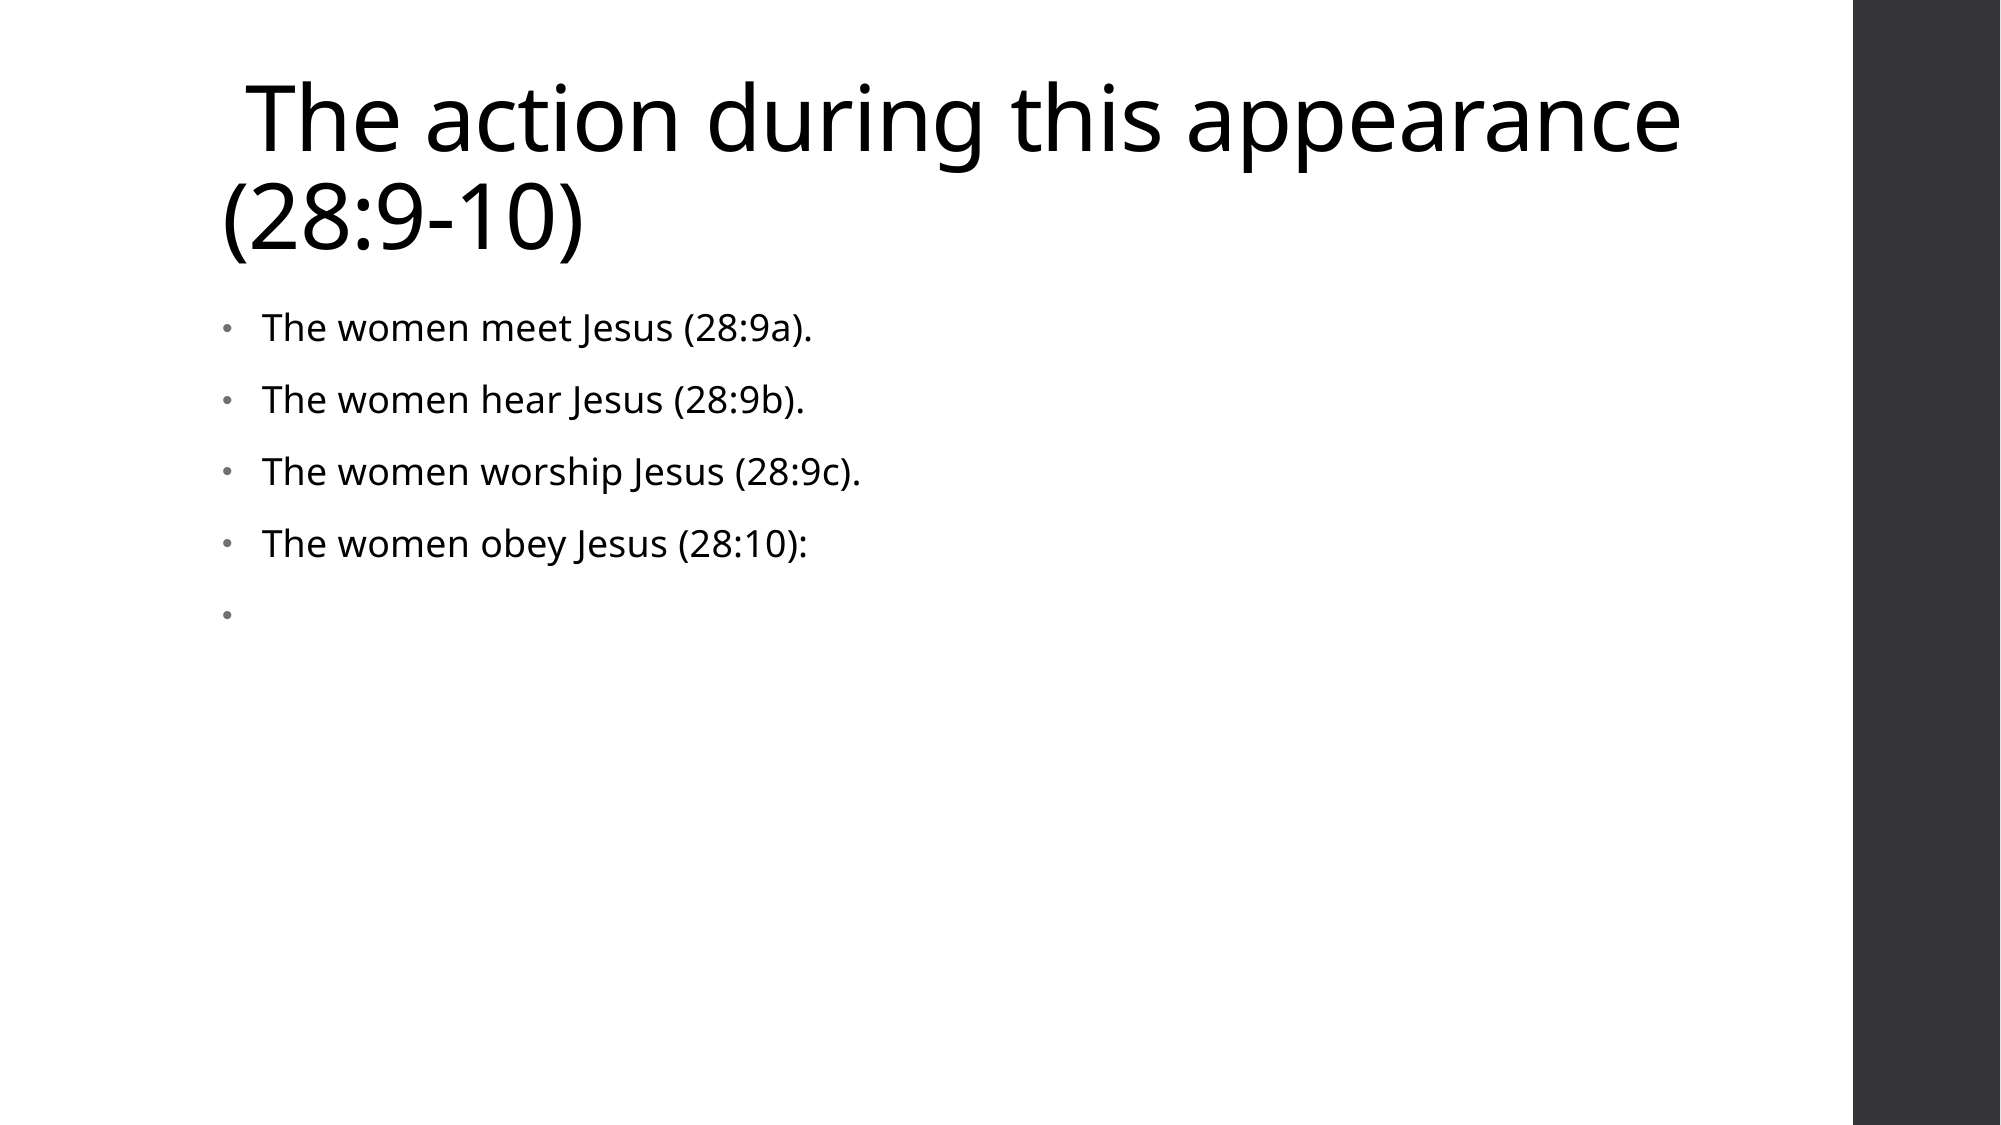

# The action during this appearance (28:9-10)
 The women meet Jesus (28:9a).
 The women hear Jesus (28:9b).
 The women worship Jesus (28:9c).
 The women obey Jesus (28:10):